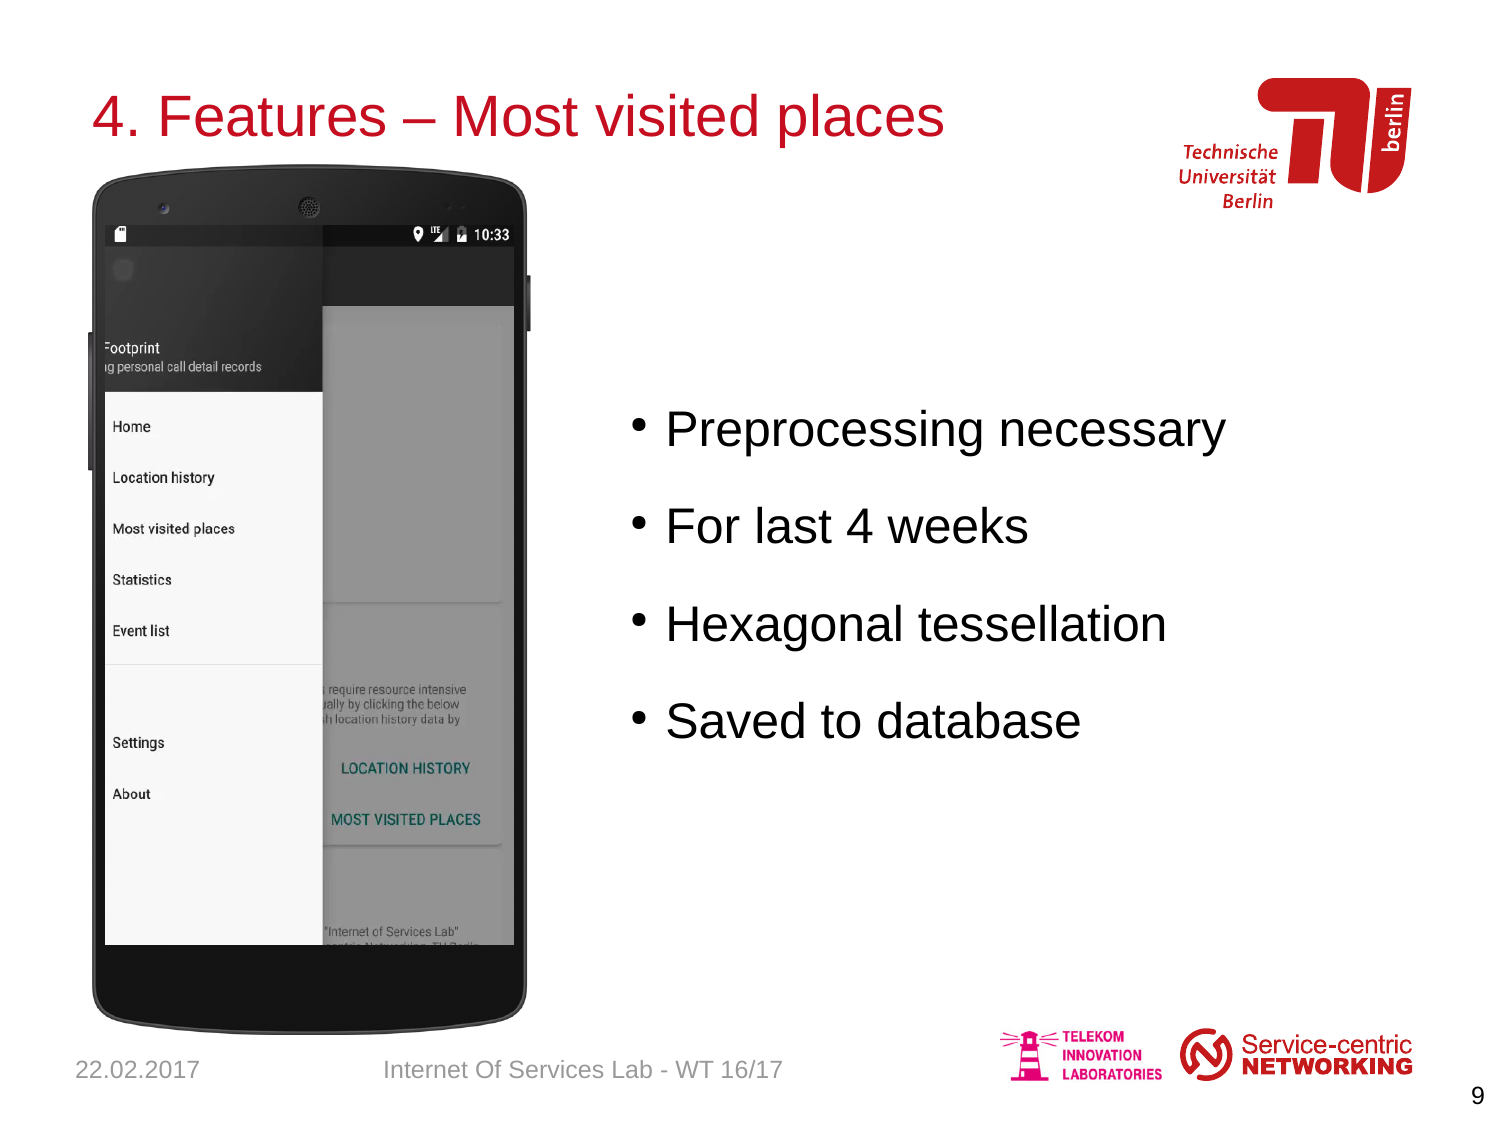

4. Features – Most visited places
# Preprocessing necessary
For last 4 weeks
Hexagonal tessellation
Saved to database
22.02.2017
Internet Of Services Lab - WT 16/17